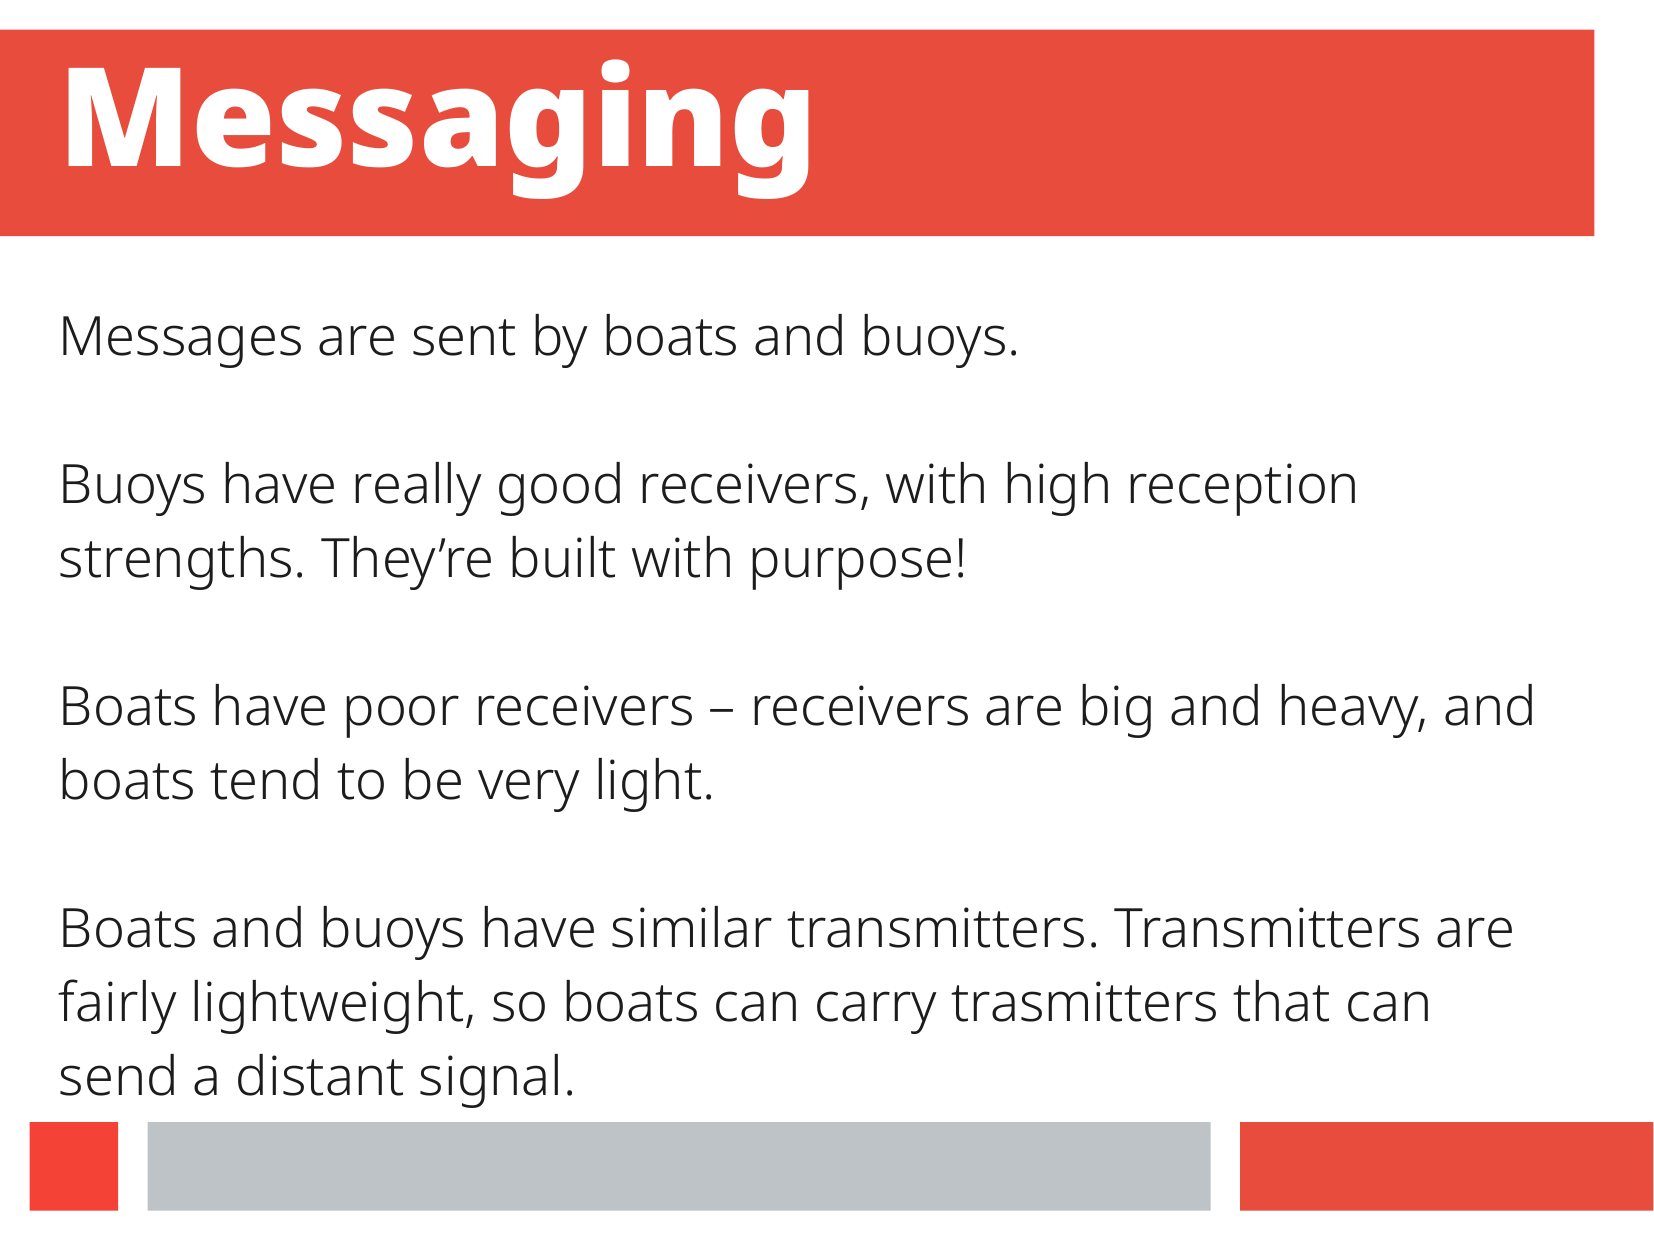

# Messaging
Messages are sent by boats and buoys.
Buoys have really good receivers, with high reception strengths. They’re built with purpose!
Boats have poor receivers – receivers are big and heavy, and boats tend to be very light.
Boats and buoys have similar transmitters. Transmitters are fairly lightweight, so boats can carry trasmitters that can send a distant signal.